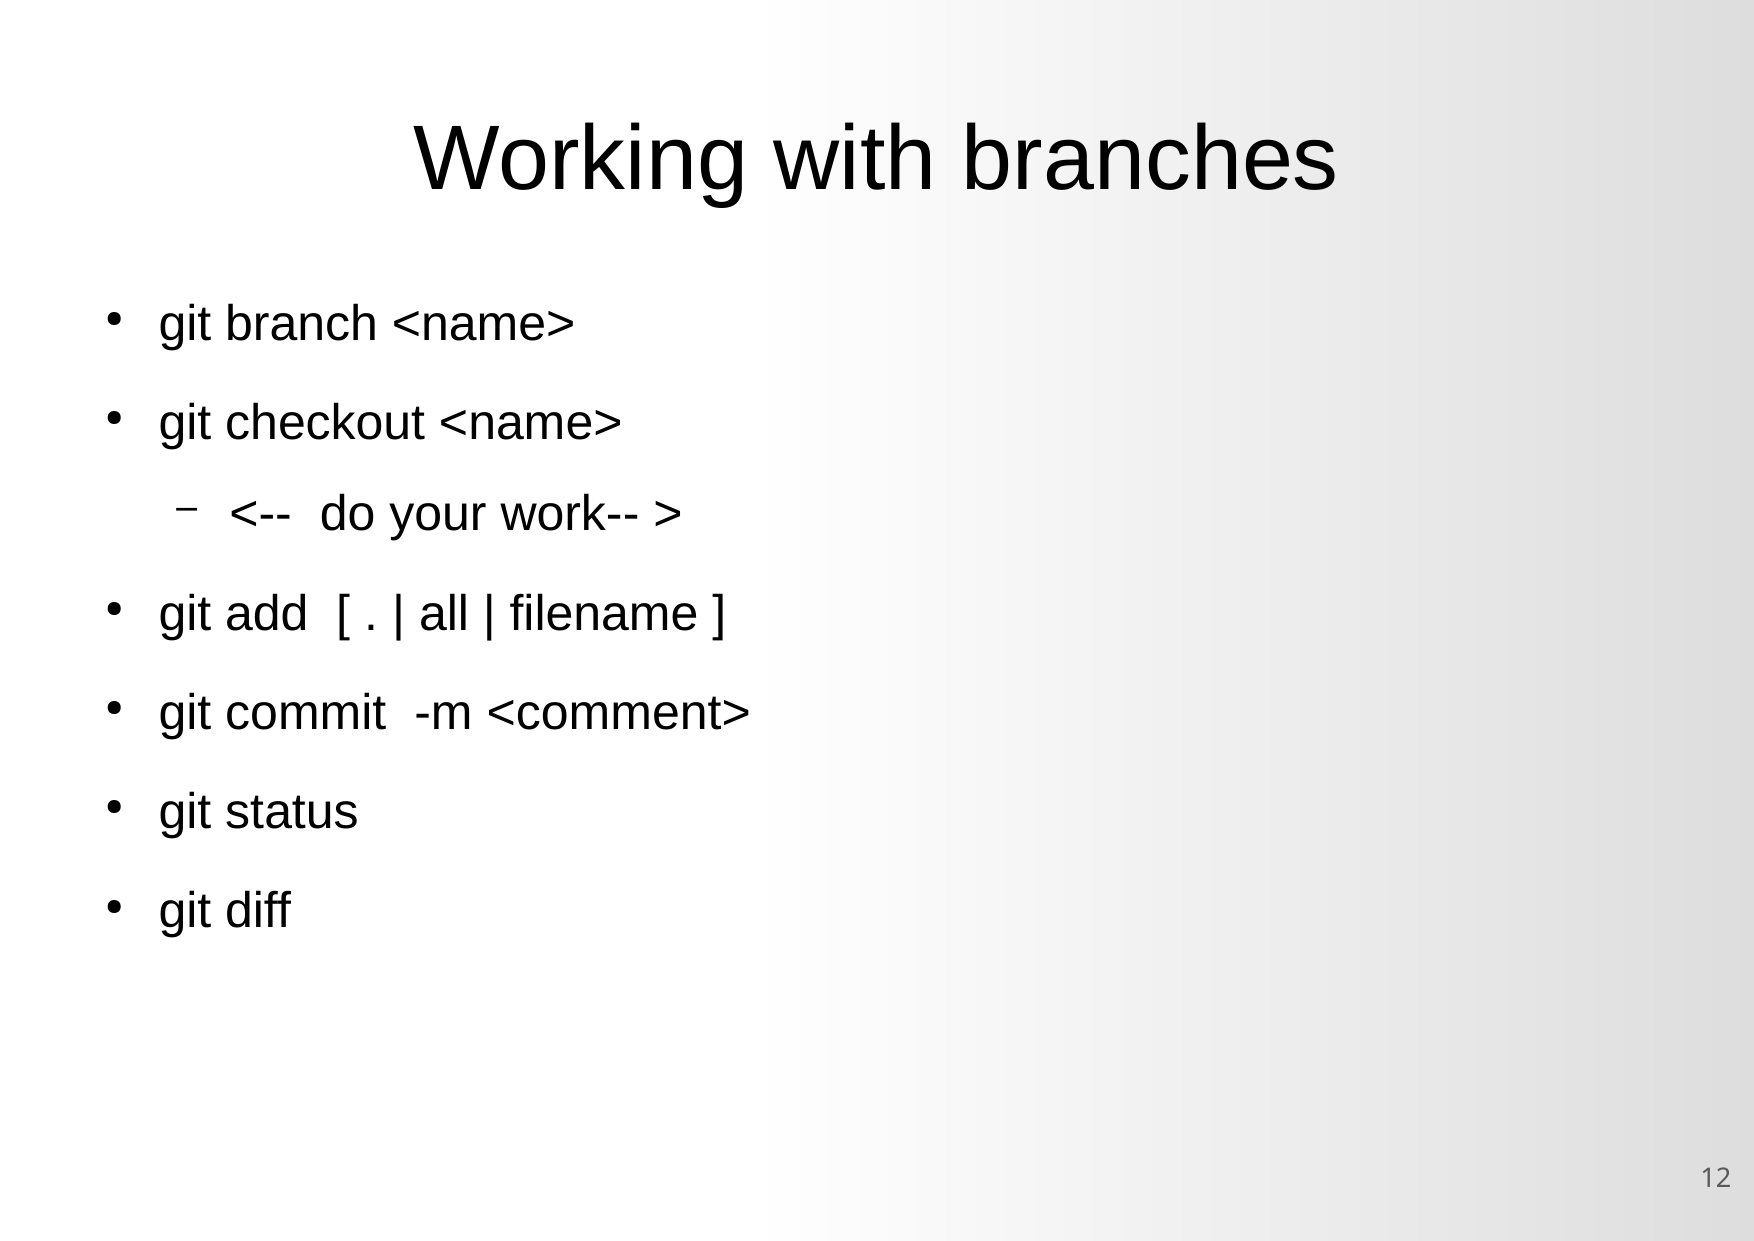

# Working with branches
git branch <name>
git checkout <name>
<-- do your work-- >
git add [ . | all | filename ]
git commit -m <comment>
git status
git diff